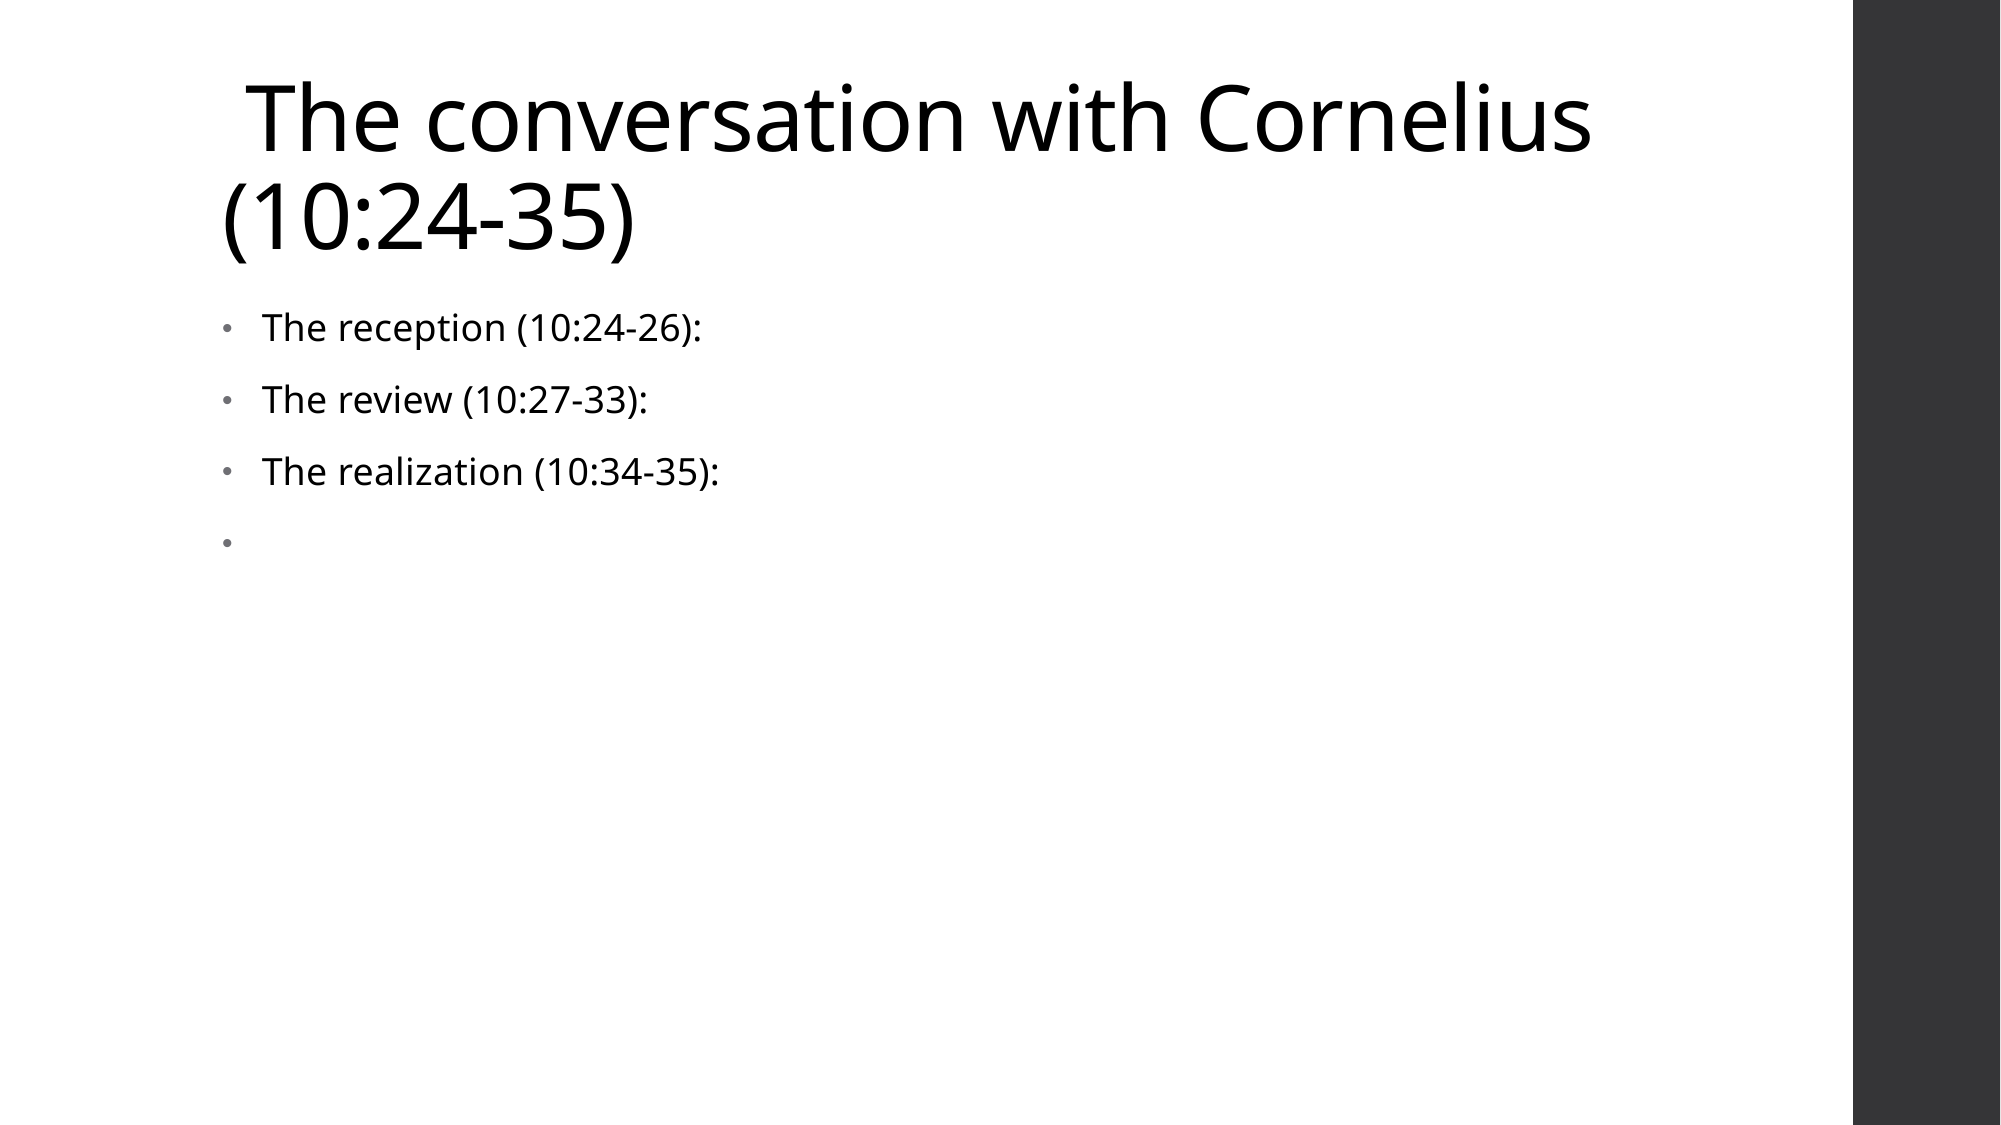

# The conversation with Cornelius (10:24-35)
 The reception (10:24-26):
 The review (10:27-33):
 The realization (10:34-35):